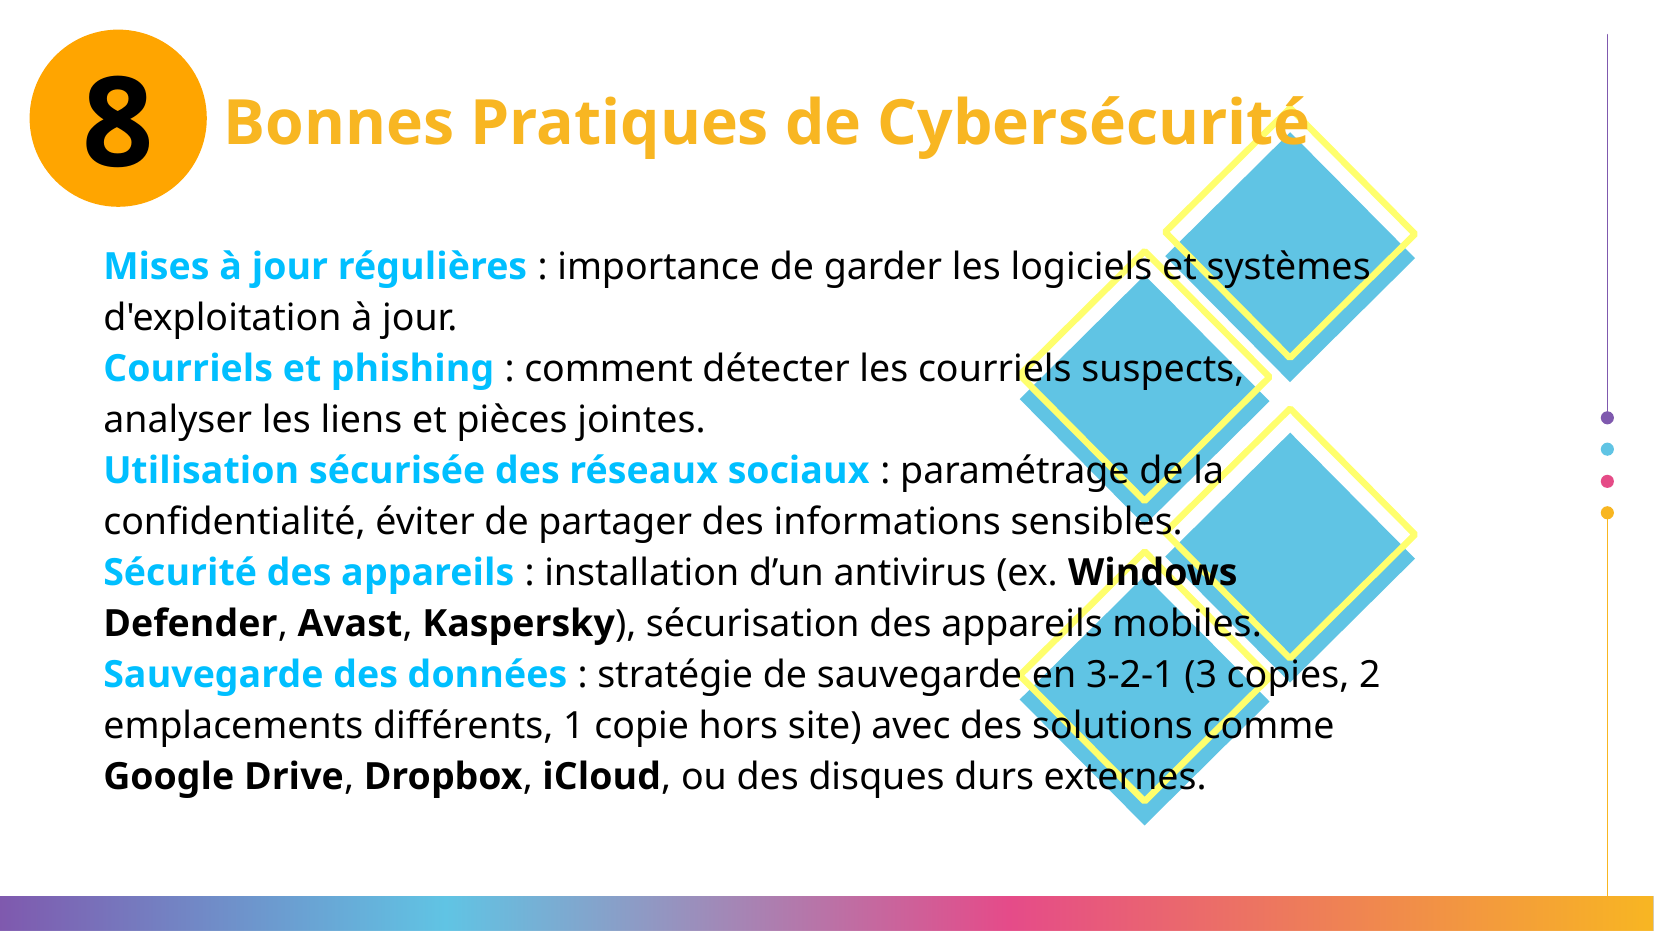

8
Bonnes Pratiques de Cybersécurité
Mises à jour régulières : importance de garder les logiciels et systèmes d'exploitation à jour.
Courriels et phishing : comment détecter les courriels suspects, analyser les liens et pièces jointes.
Utilisation sécurisée des réseaux sociaux : paramétrage de la confidentialité, éviter de partager des informations sensibles.
Sécurité des appareils : installation d’un antivirus (ex. Windows Defender, Avast, Kaspersky), sécurisation des appareils mobiles.
Sauvegarde des données : stratégie de sauvegarde en 3-2-1 (3 copies, 2 emplacements différents, 1 copie hors site) avec des solutions comme Google Drive, Dropbox, iCloud, ou des disques durs externes.